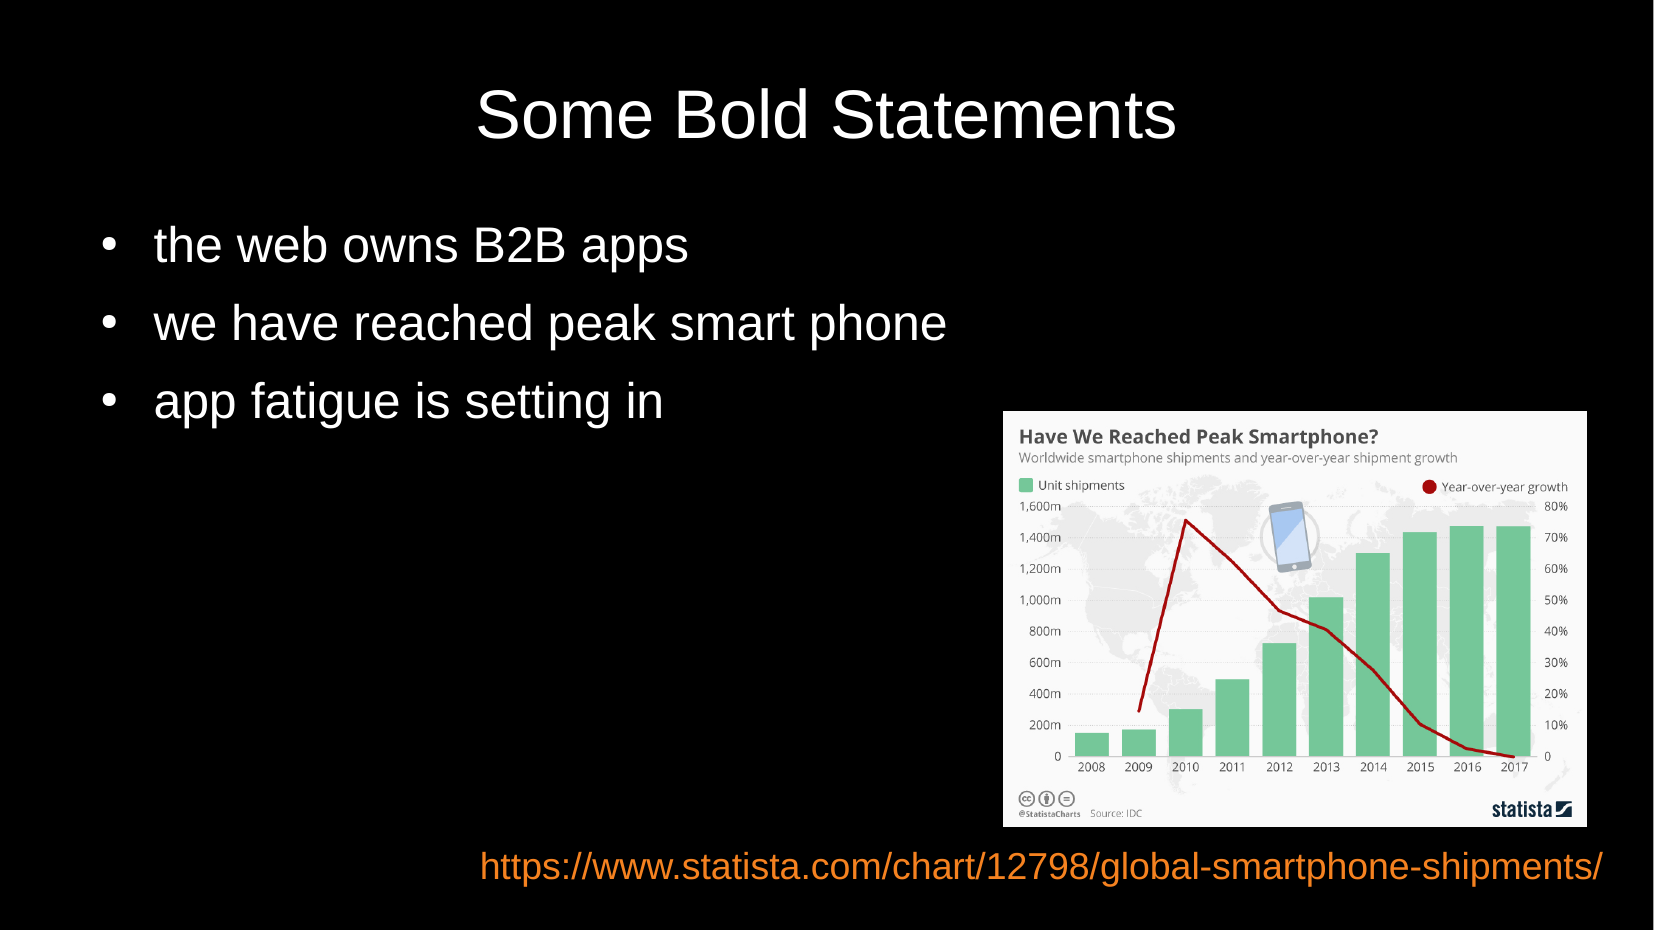

# Some Bold Statements
the web owns B2B apps
we have reached peak smart phone
app fatigue is setting in
https://www.statista.com/chart/12798/global-smartphone-shipments/